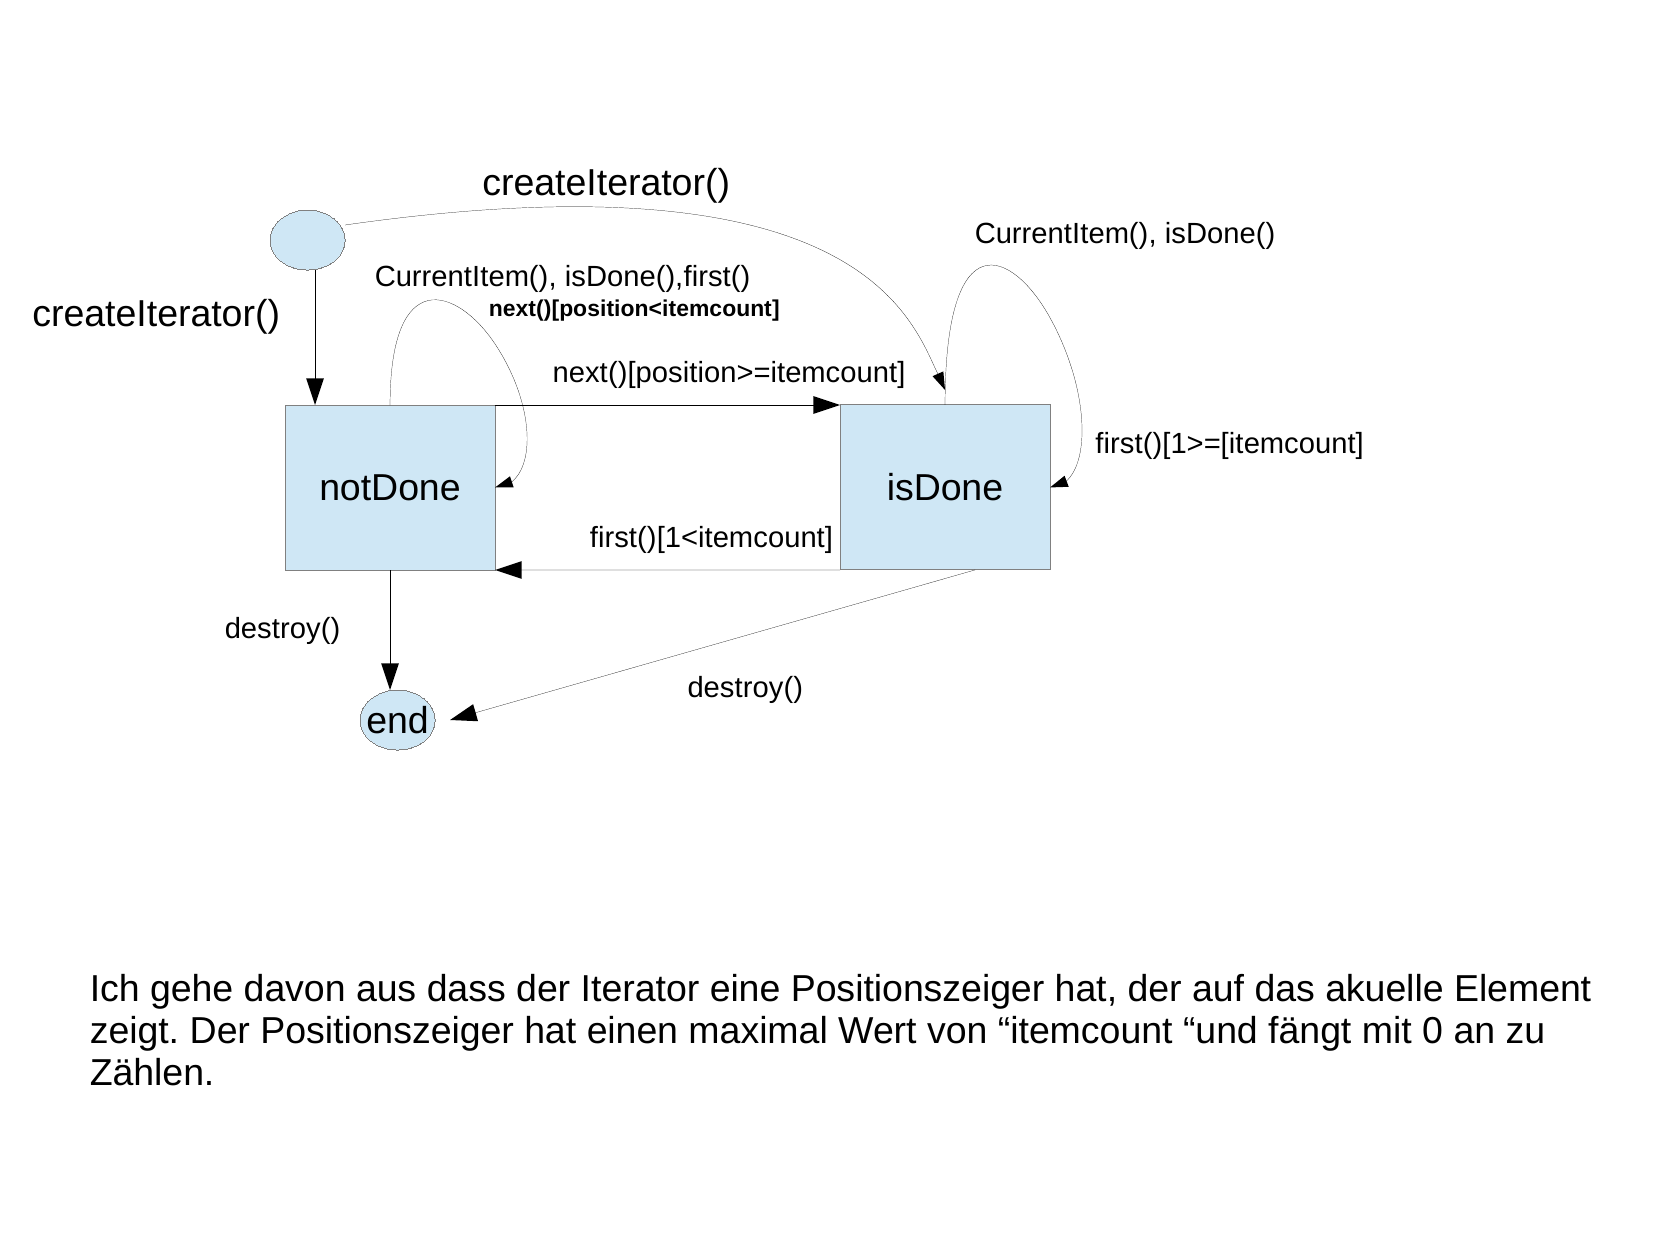

createIterator()
CurrentItem(), isDone()
CurrentItem(), isDone(),first()
createIterator()
next()[position<itemcount]
next()[position>=itemcount]
isDone
notDone
first()[1>=[itemcount]
first()[1<itemcount]
destroy()
destroy()
end
Ich gehe davon aus dass der Iterator eine Positionszeiger hat, der auf das akuelle Element
zeigt. Der Positionszeiger hat einen maximal Wert von “itemcount “und fängt mit 0 an zu
Zählen.